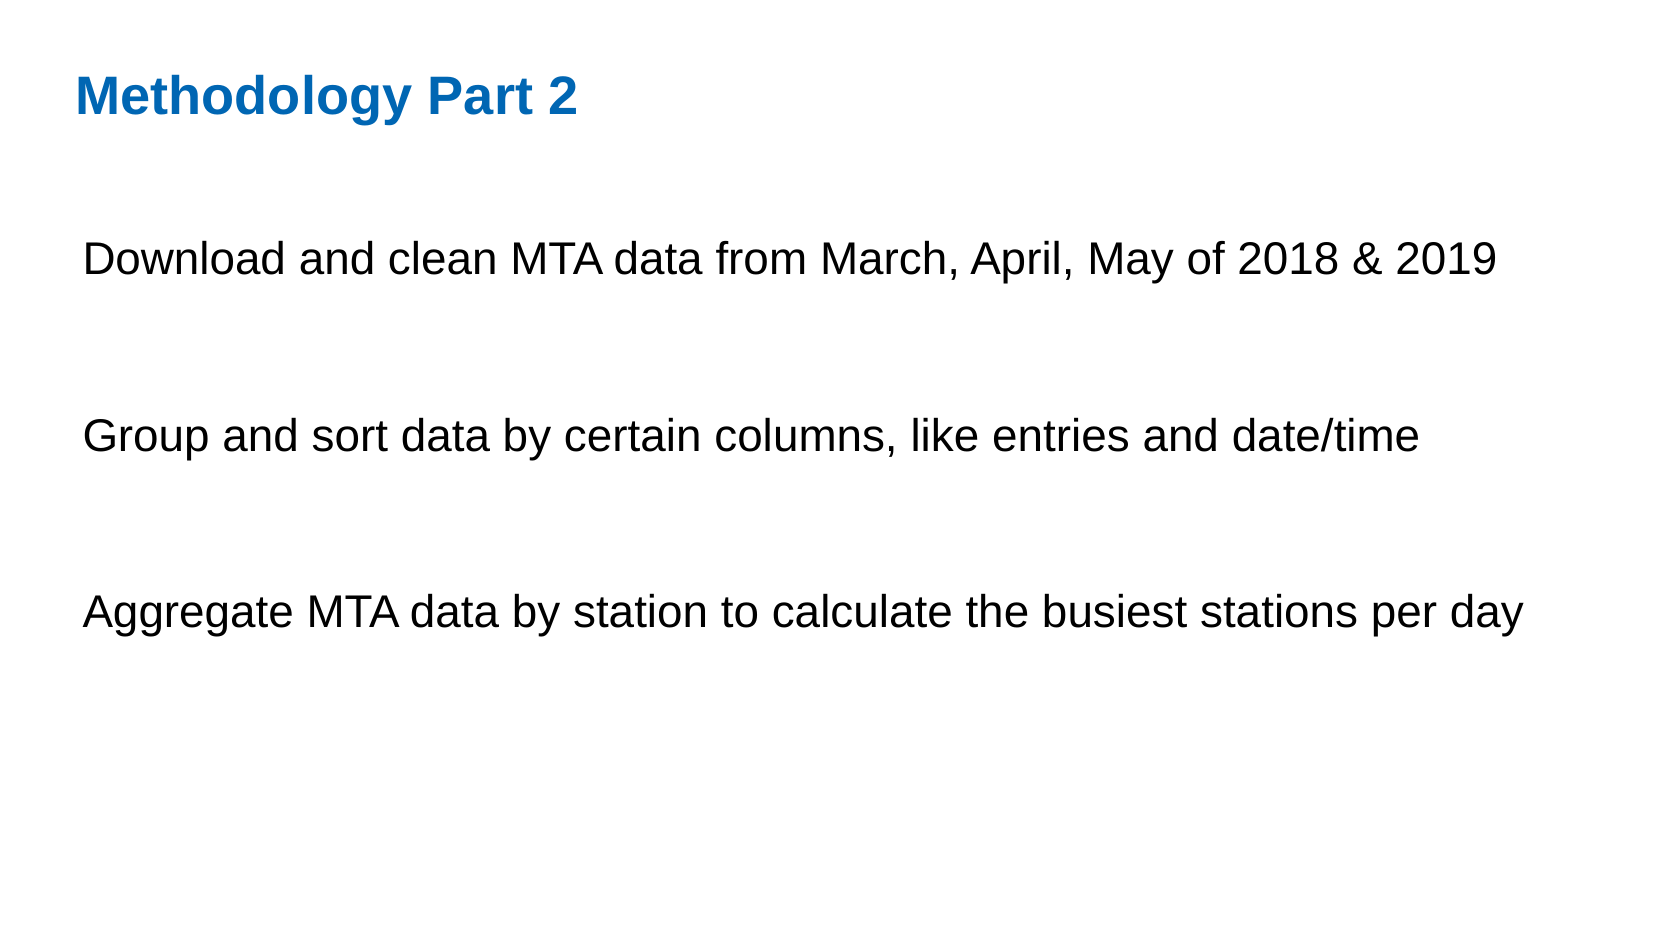

# Methodology Part 2
Download and clean MTA data from March, April, May of 2018 & 2019
Group and sort data by certain columns, like entries and date/time
Aggregate MTA data by station to calculate the busiest stations per day